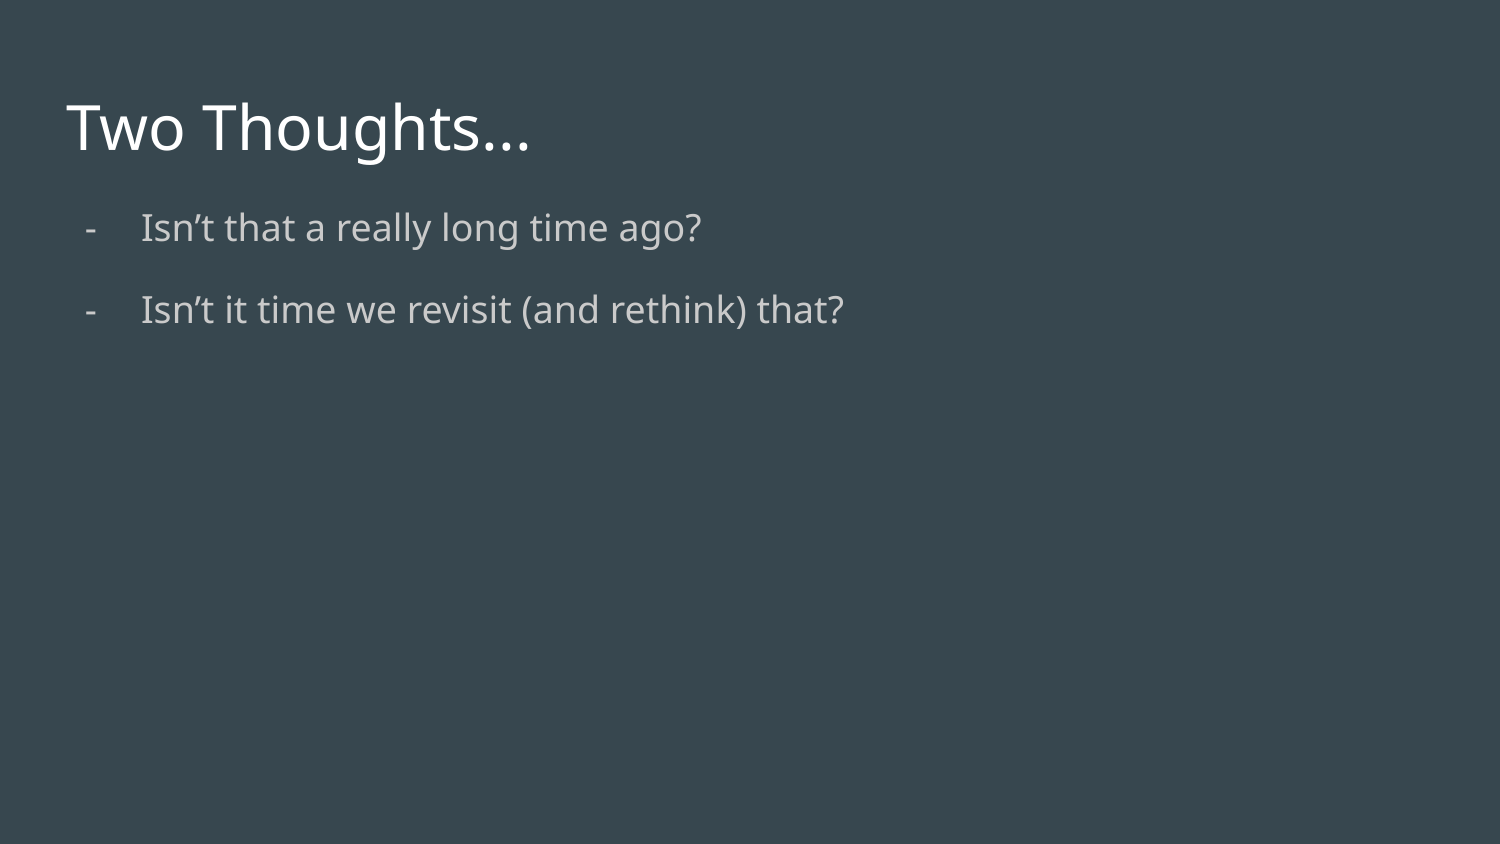

# Two Thoughts...
Isn’t that a really long time ago?
Isn’t it time we revisit (and rethink) that?